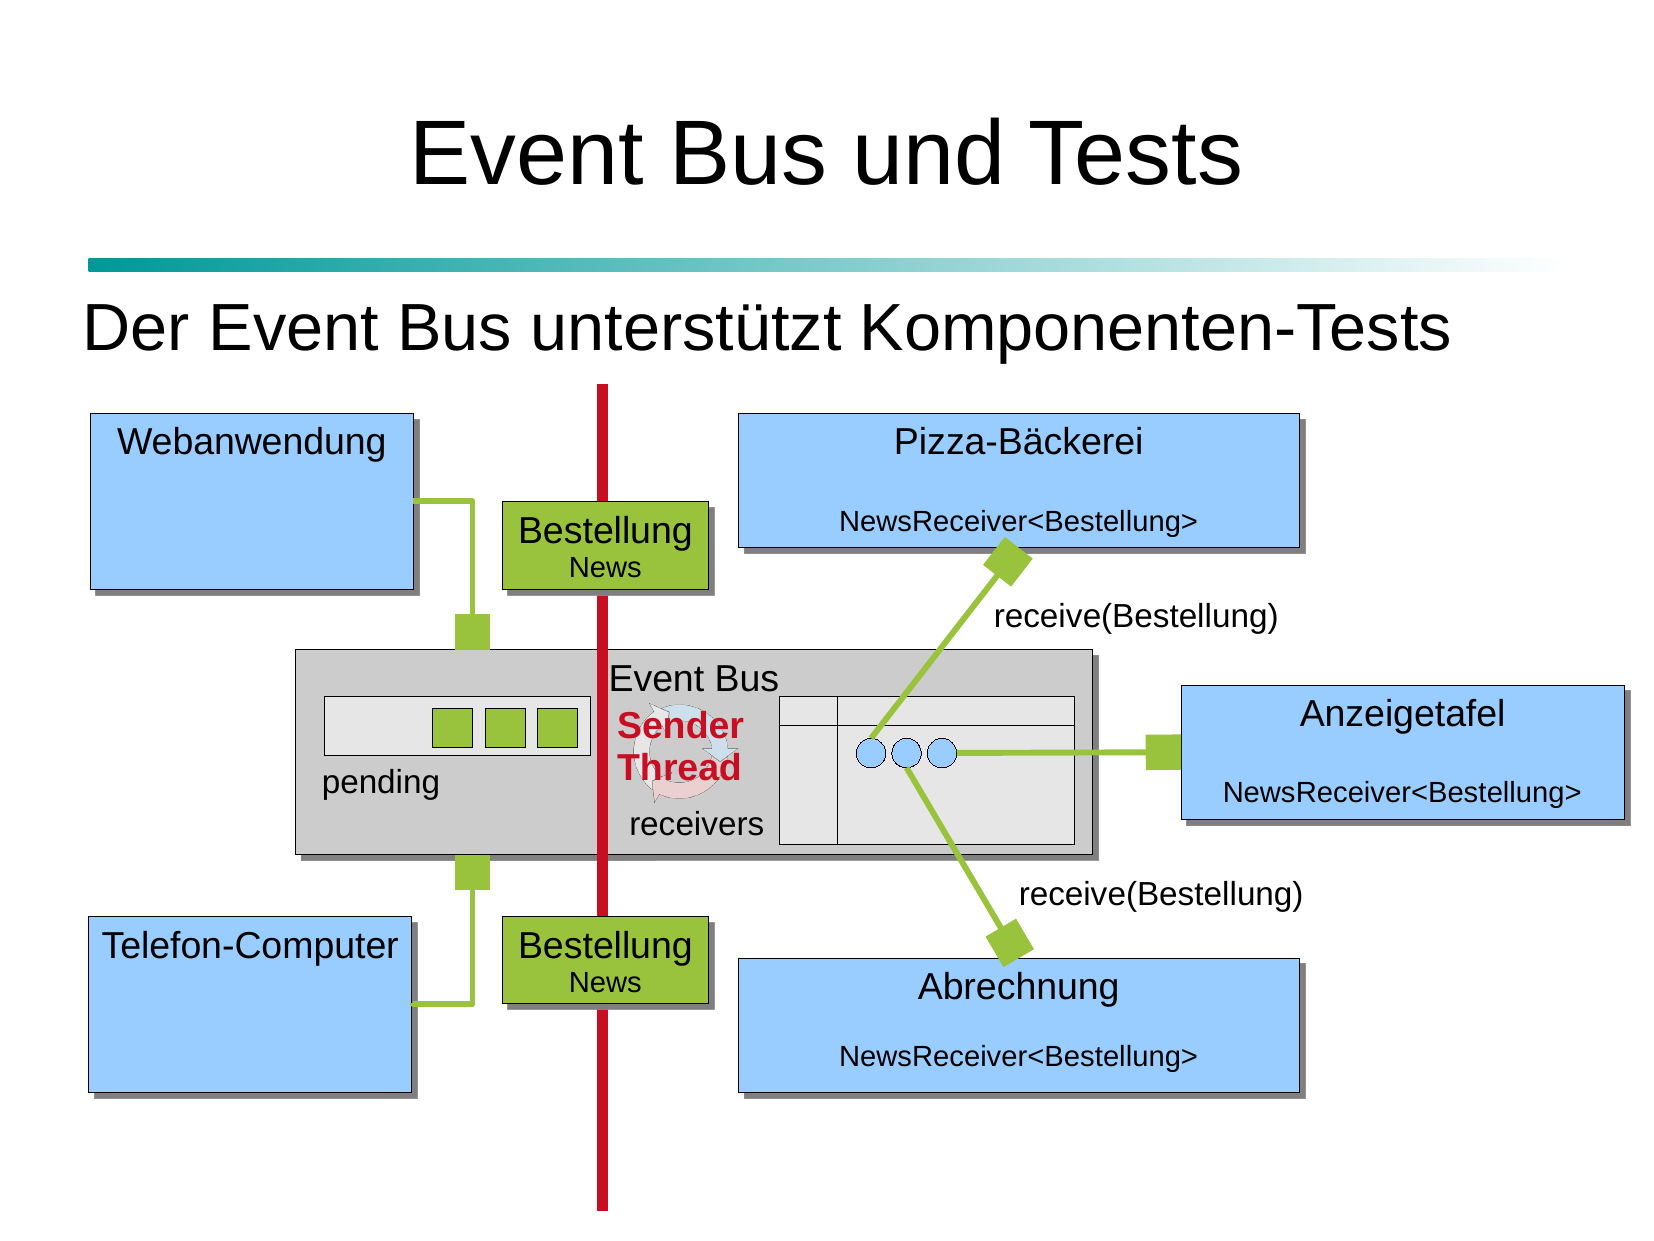

# Event Bus und Tests
Der Event Bus unterstützt Komponenten-Tests
Webanwendung
Pizza-Bäckerei
NewsReceiver<Bestellung>
Bestellung
News
receive(Bestellung)
Event Bus
Anzeigetafel
NewsReceiver<Bestellung>
pending
Sender
Thread
receivers
receive(Bestellung)
Bestellung
News
Telefon-Computer
Abrechnung
NewsReceiver<Bestellung>